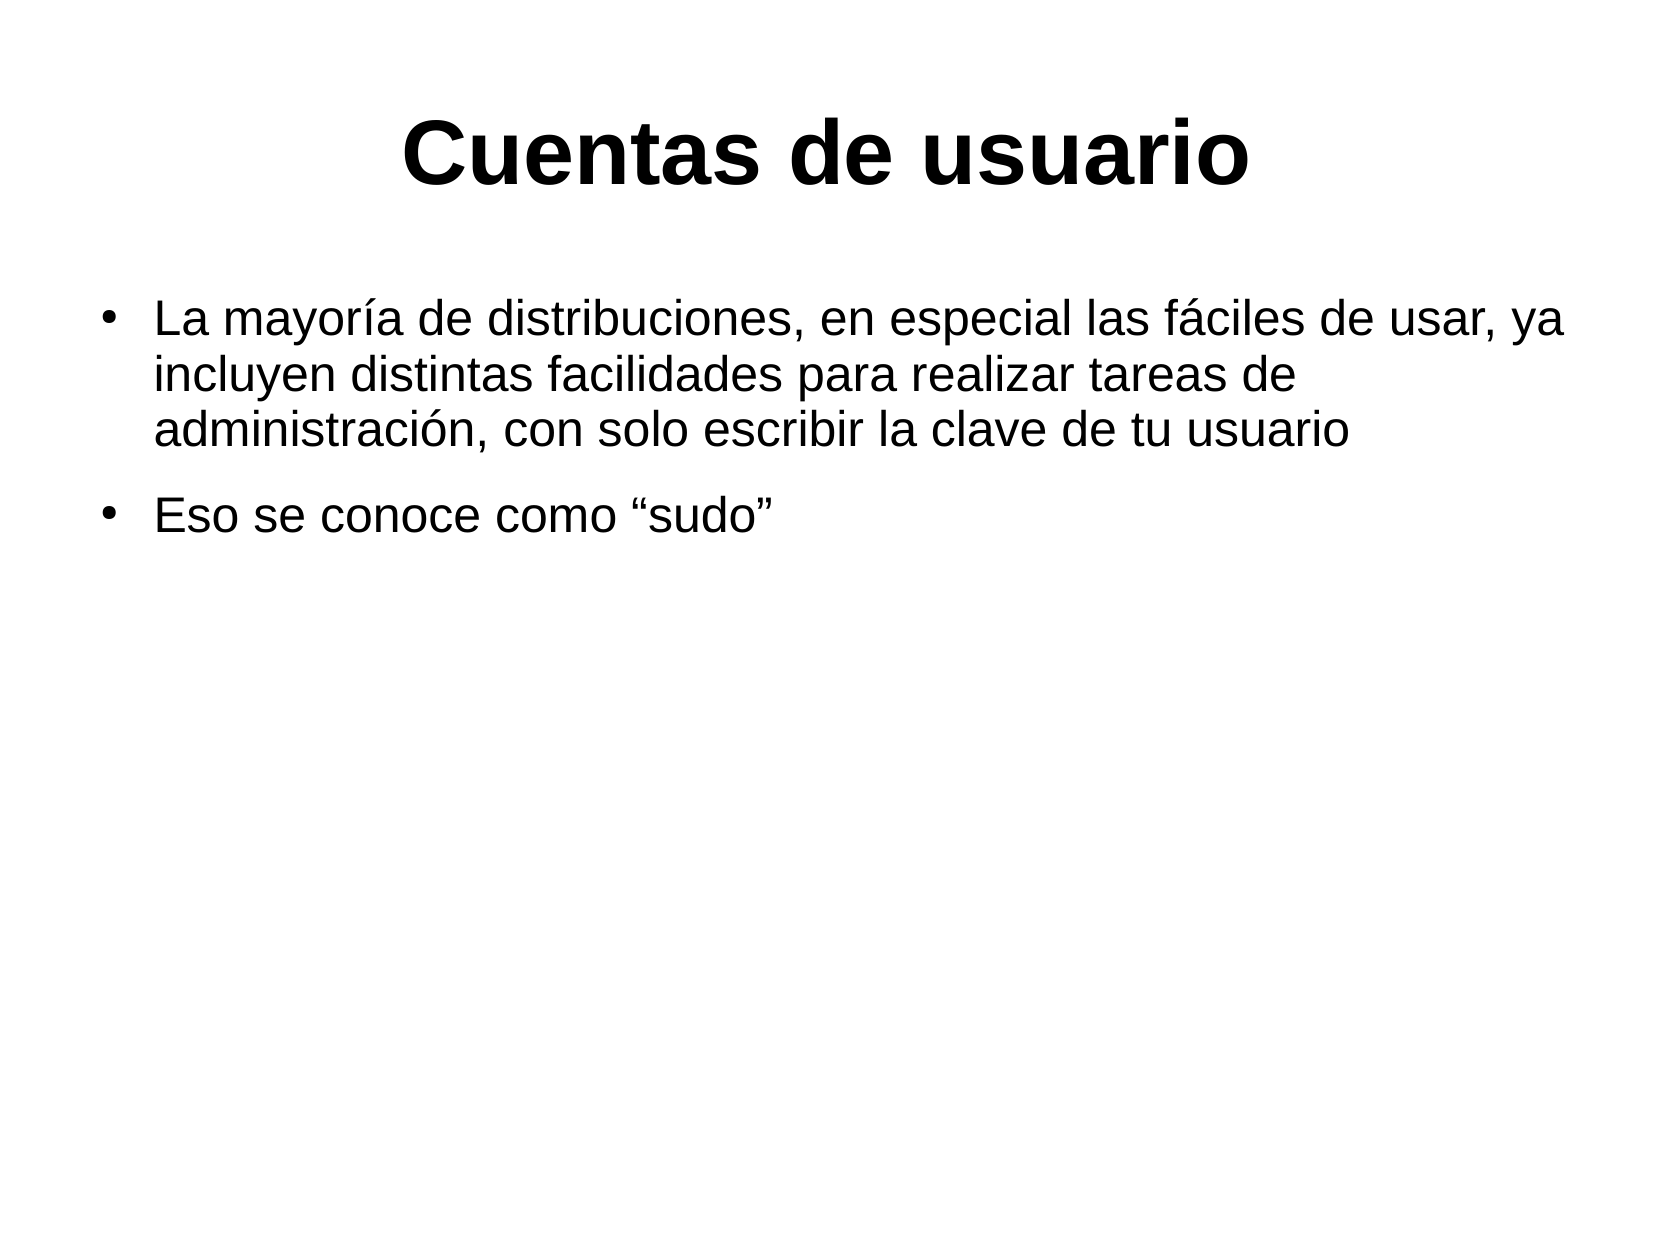

# Cuentas de usuario
La mayoría de distribuciones, en especial las fáciles de usar, ya incluyen distintas facilidades para realizar tareas de administración, con solo escribir la clave de tu usuario
Eso se conoce como “sudo”